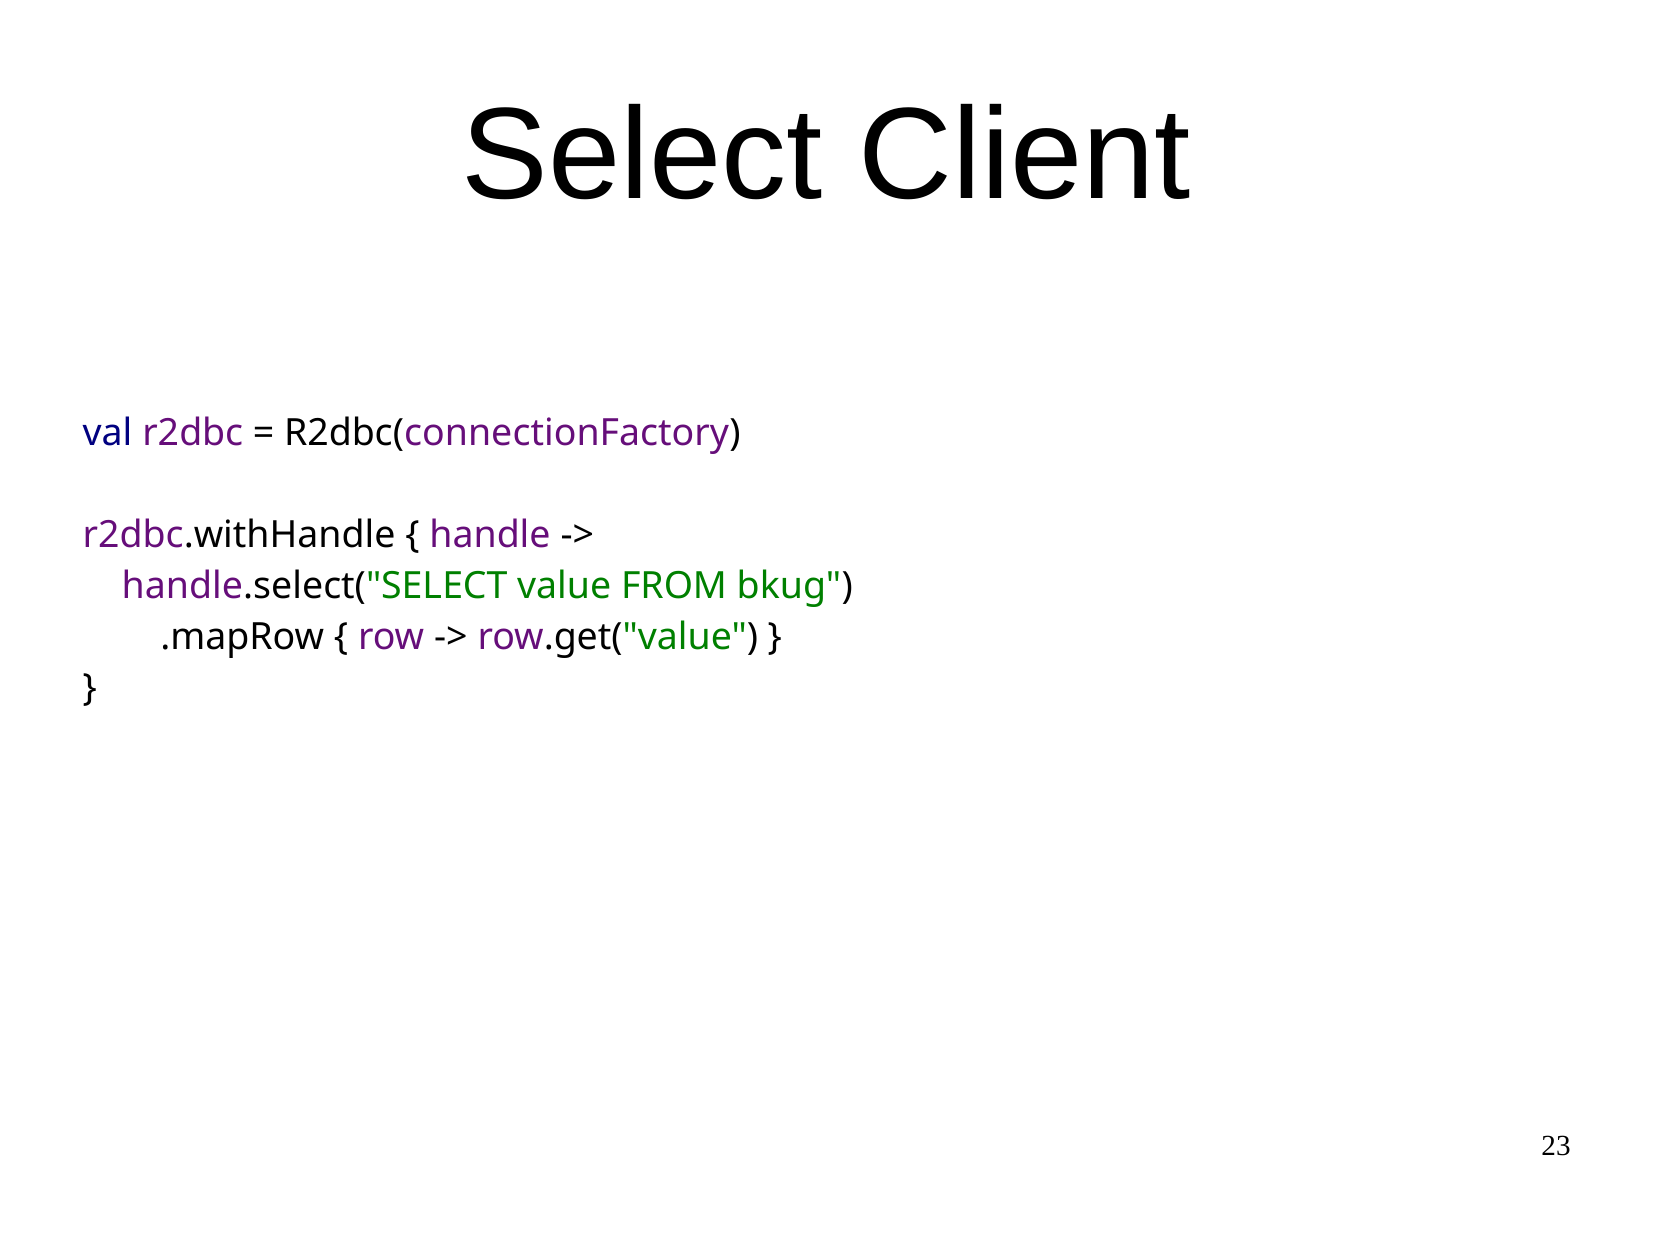

# Select Client
val r2dbc = R2dbc(connectionFactory)
r2dbc.withHandle { handle ->
 handle.select("SELECT value FROM bkug")
 .mapRow { row -> row.get("value") }
}
23